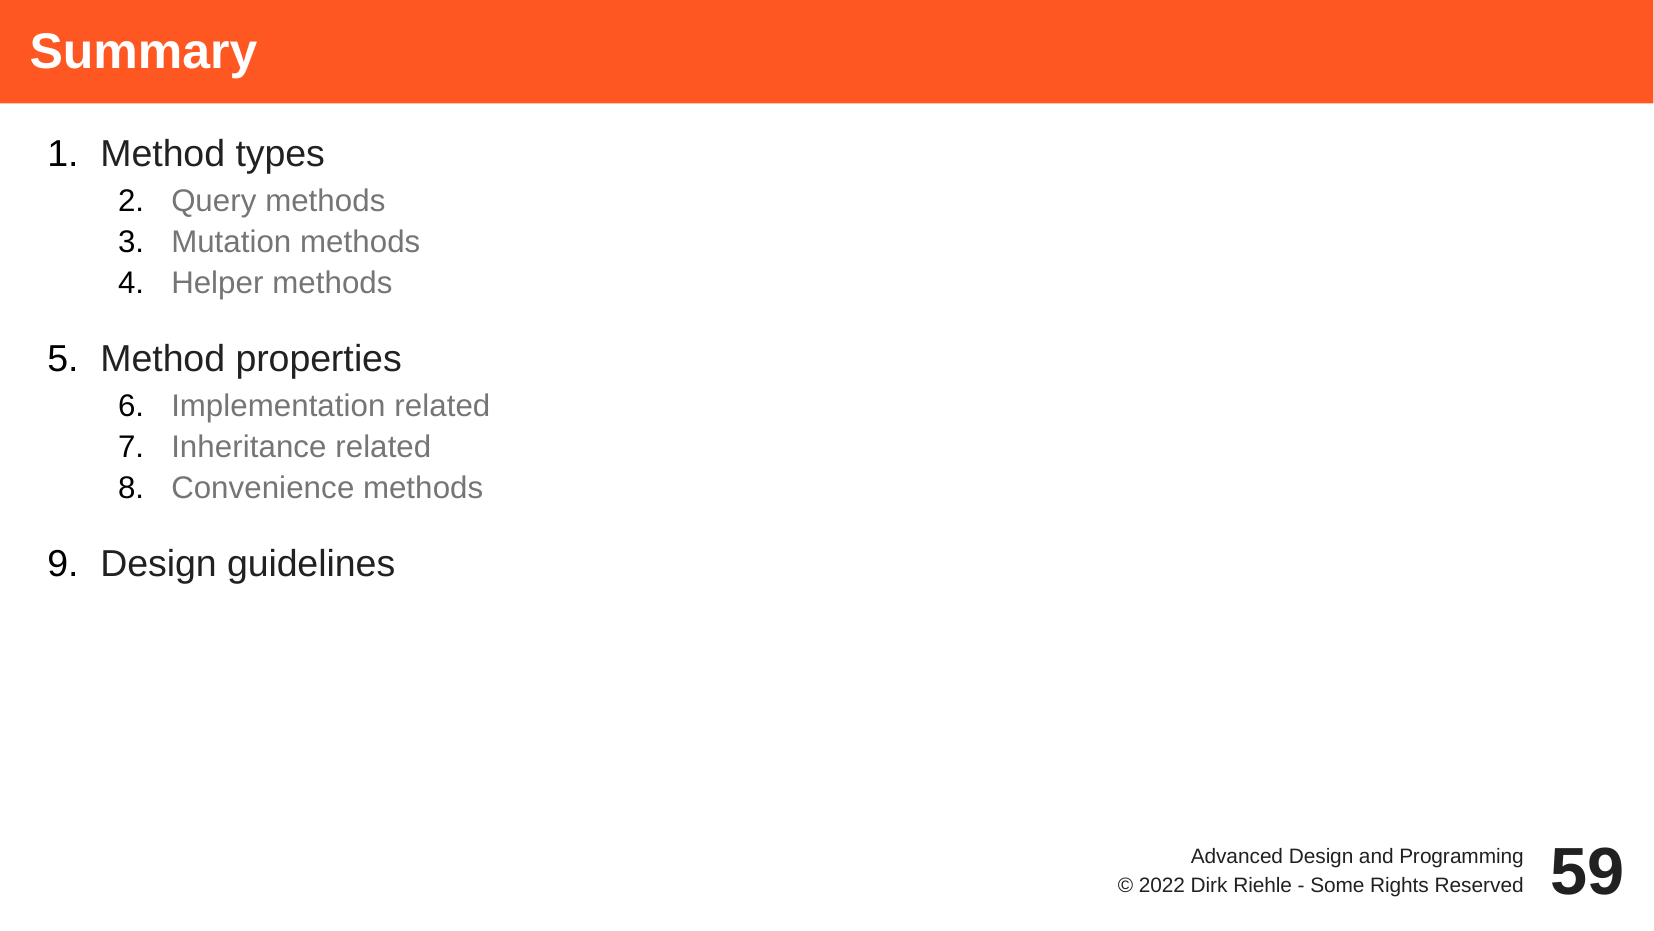

# Summary
Method types
Query methods
Mutation methods
Helper methods
Method properties
Implementation related
Inheritance related
Convenience methods
Design guidelines
Advanced Design and Programming
59
© 2022 Dirk Riehle - Some Rights Reserved